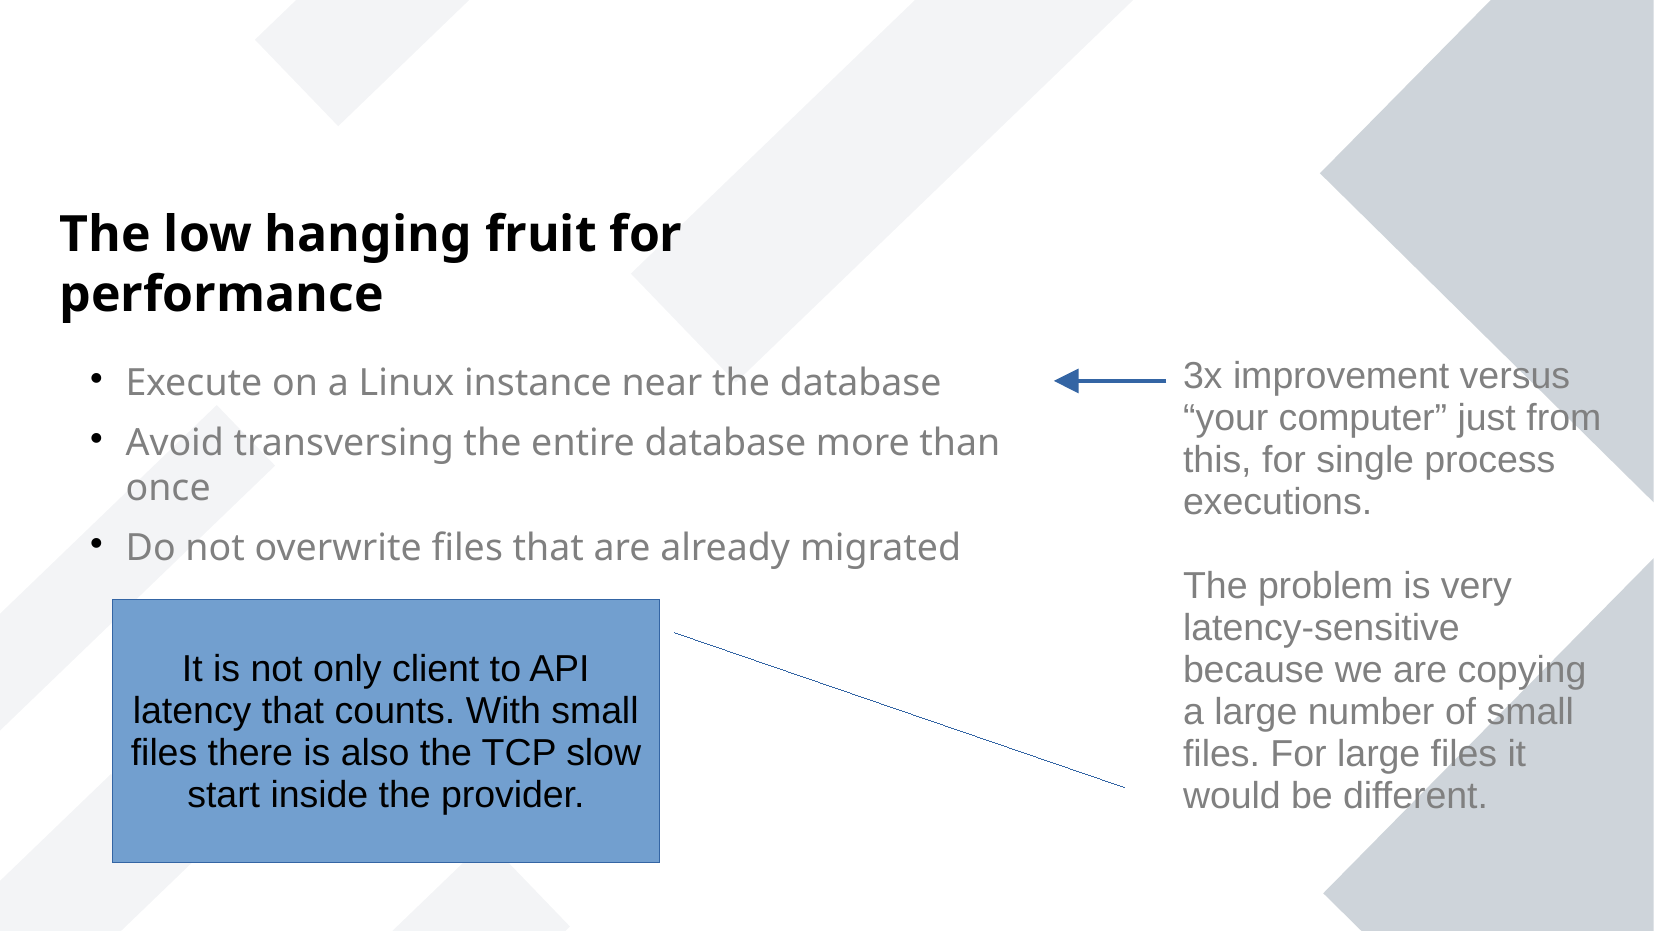

The low hanging fruit for performance
3x improvement versus “your computer” just from this, for single process executions.
The problem is very latency-sensitive because we are copying a large number of small files. For large files it would be different.
Execute on a Linux instance near the database
Avoid transversing the entire database more than once
Do not overwrite files that are already migrated
It is not only client to API latency that counts. With small files there is also the TCP slow start inside the provider.